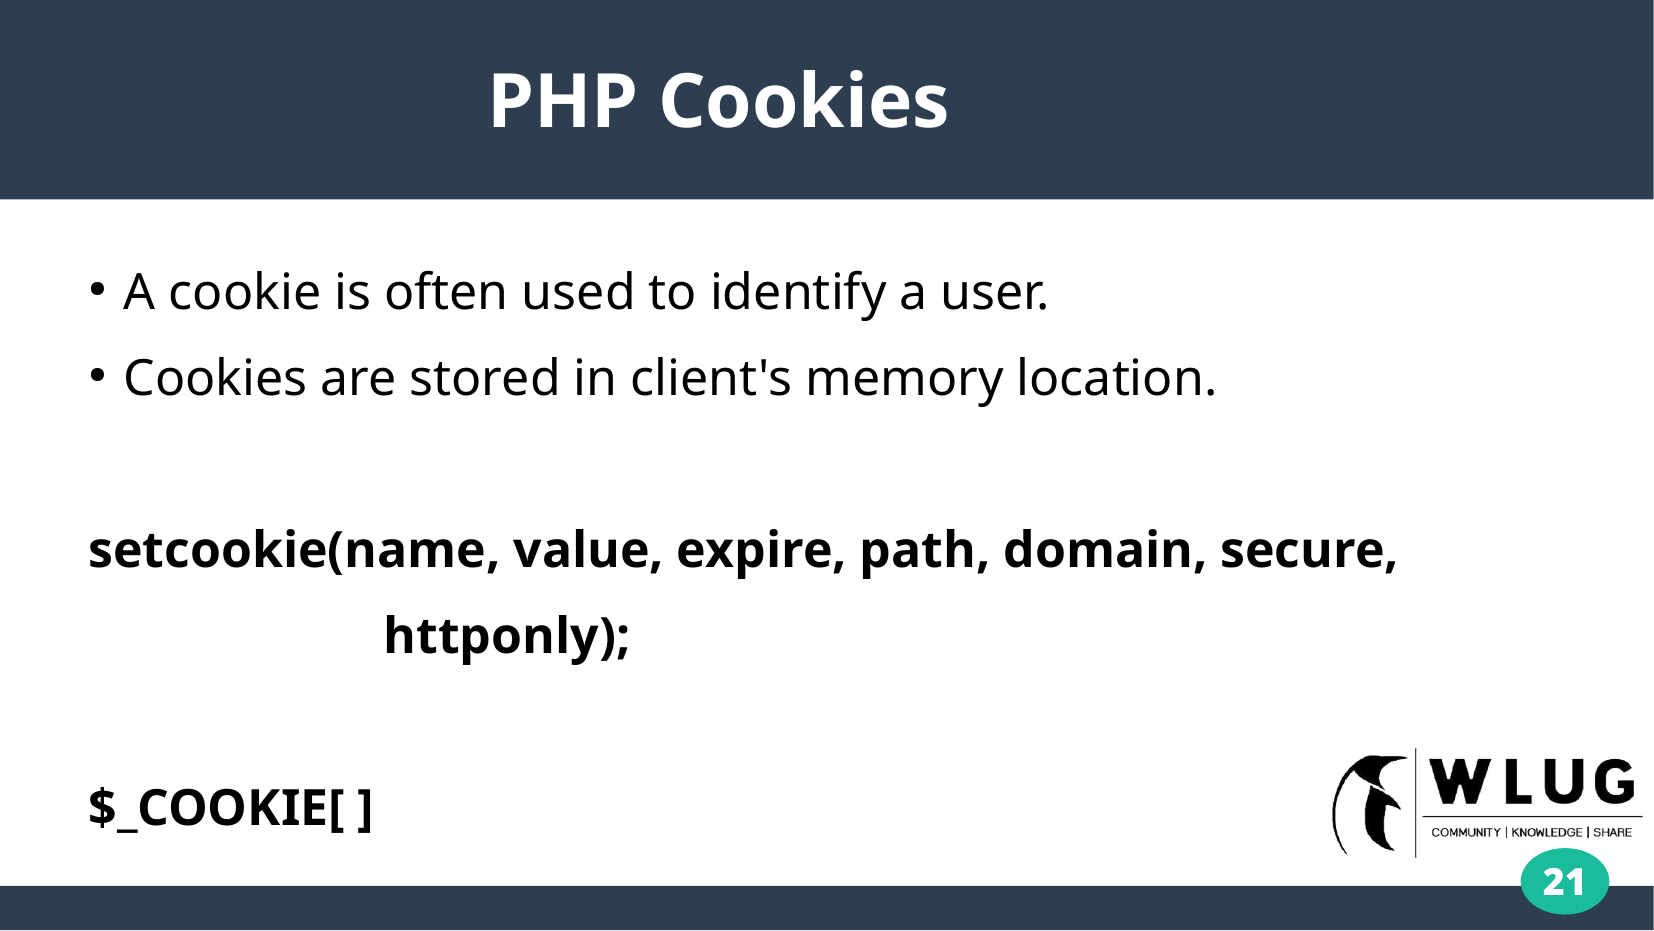

PHP Cookies
A cookie is often used to identify a user.
Cookies are stored in client's memory location.
setcookie(name, value, expire, path, domain, secure,
				httponly);
$_COOKIE[ ]
21